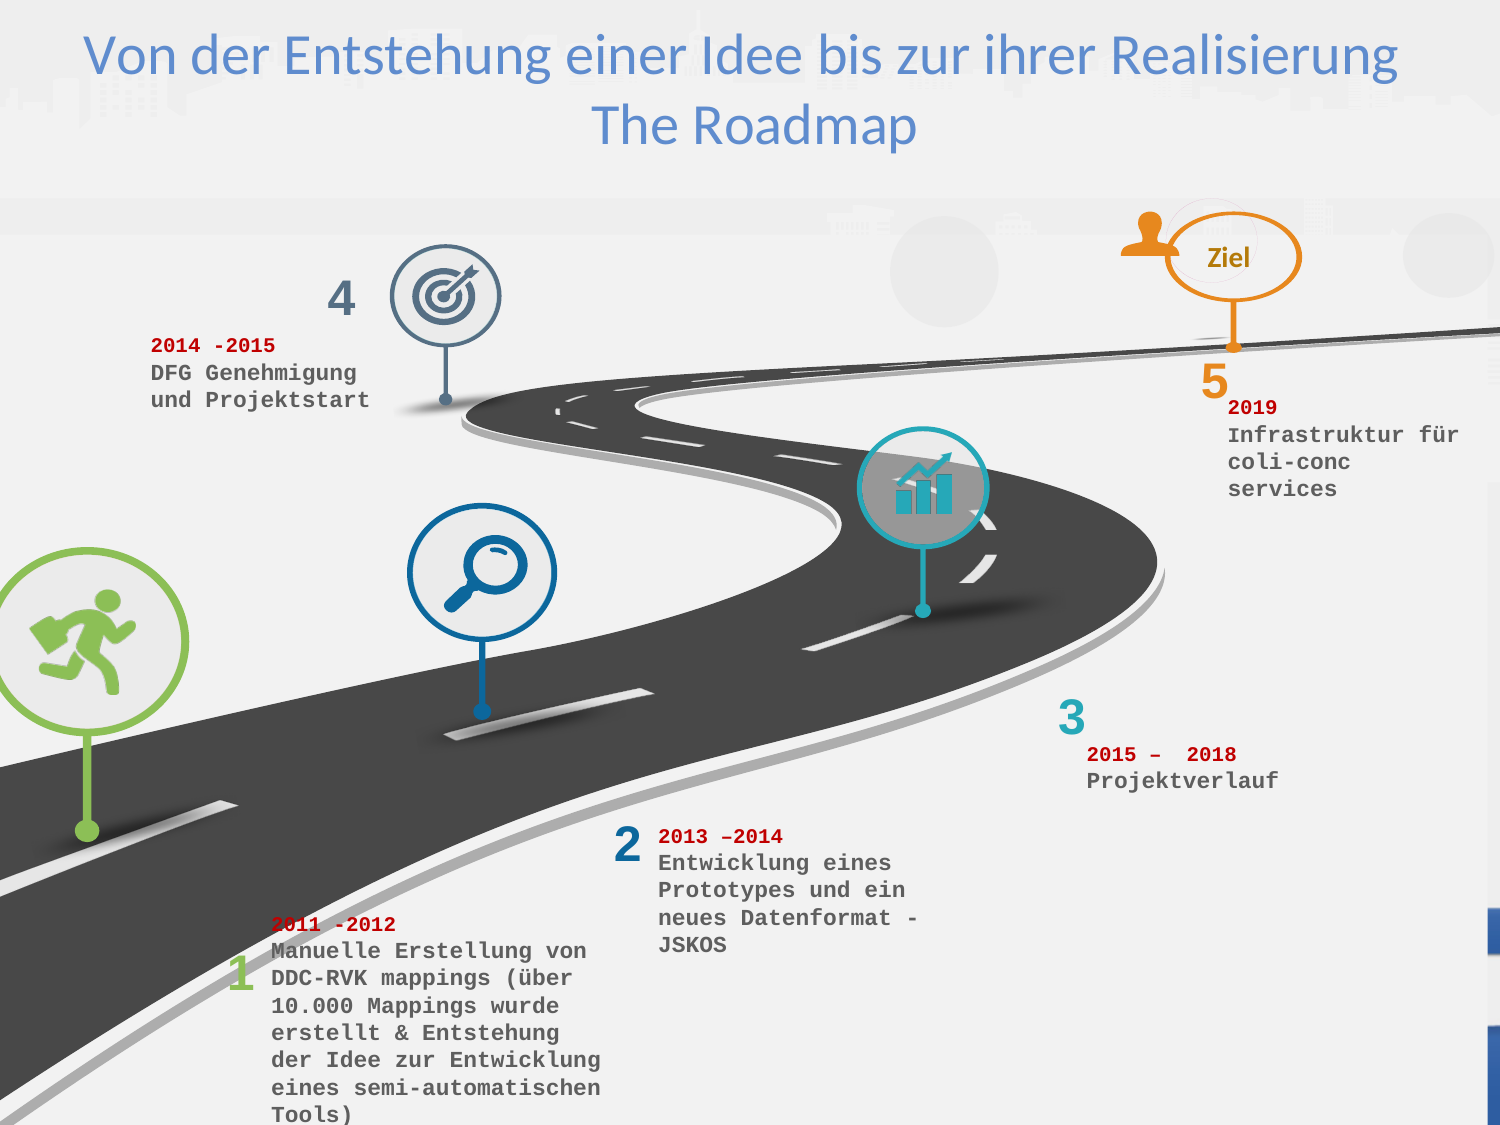

Von der Entstehung einer Idee bis zur ihrer Realisierung
The Roadmap
4
2014 -2015
DFG Genehmigung und Projektstart
5
2019
Infrastruktur für coli-conc services
3
2015 – 2018 Projektverlauf
2
2013 –2014 Entwicklung eines Prototypes und ein neues Datenformat - JSKOS
2011 -2012
Manuelle Erstellung von DDC-RVK mappings (über 10.000 Mappings wurde erstellt & Entstehung der Idee zur Entwicklung eines semi-automatischen Tools)
1
Ziel